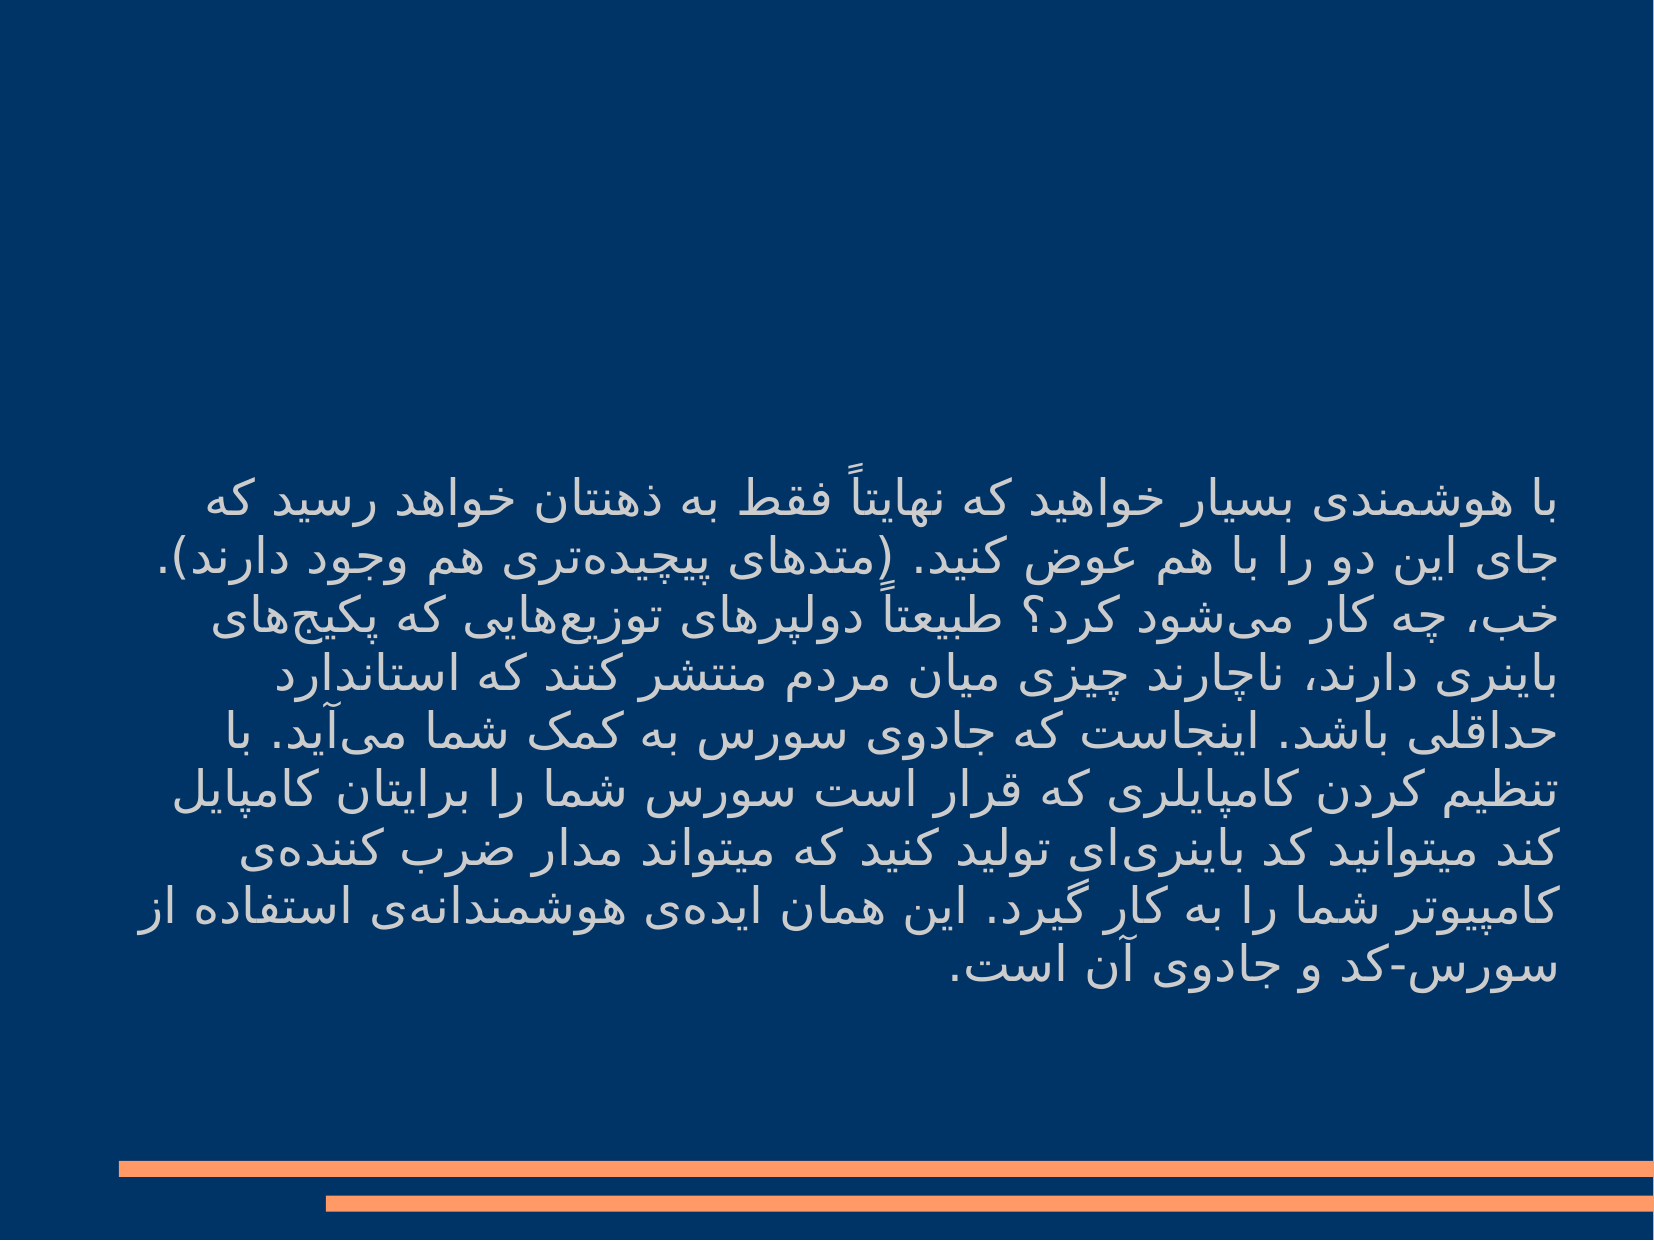

#
با هوشمندی بسیار خواهید که نهایتاً فقط به ذهنتان خواهد رسید که جای این دو را با هم عوض کنید. (متدهای پیچیده‌تری هم وجود دارند). خب، چه کار می‌شود کرد؟ طبیعتاً دولپرهای توزیع‌هایی که پکیج‌های باینری دارند، ناچارند چیزی میان مردم منتشر کنند که استاندارد حداقلی باشد. اینجاست که جادوی سورس به کمک شما می‌آید. با تنظیم کردن کامپایلری که قرار است سورس شما را برایتان کامپایل کند میتوانید کد باینری‌ای تولید کنید که میتواند مدار ضرب کننده‌ی کامپیوتر شما را به کار گیرد. این همان ایده‌ی هوشمندانه‌ی استفاده از سورس-کد و جادوی آن است.